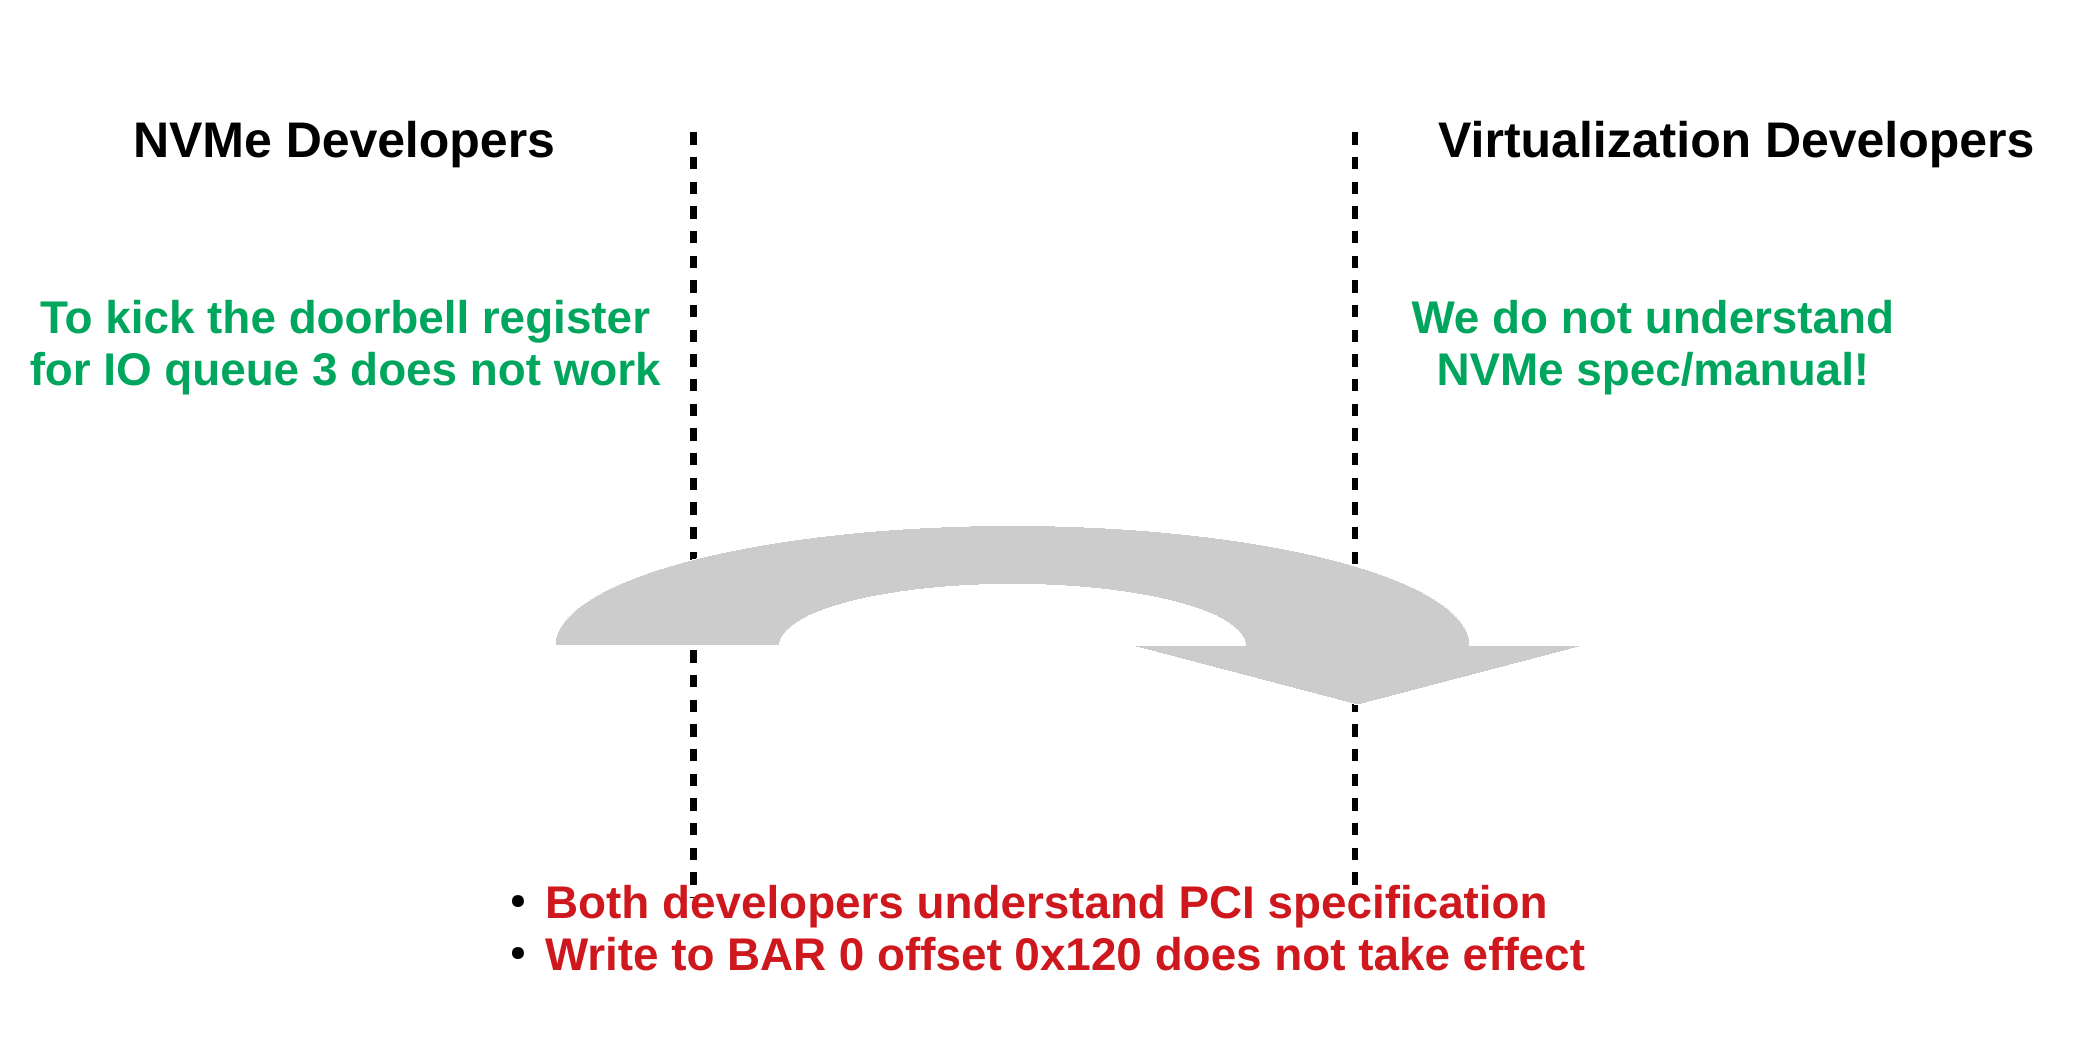

NVMe Developers
Virtualization Developers
To kick the doorbell register
for IO queue 3 does not work
We do not understand
NVMe spec/manual!
Both developers understand PCI specification
Write to BAR 0 offset 0x120 does not take effect